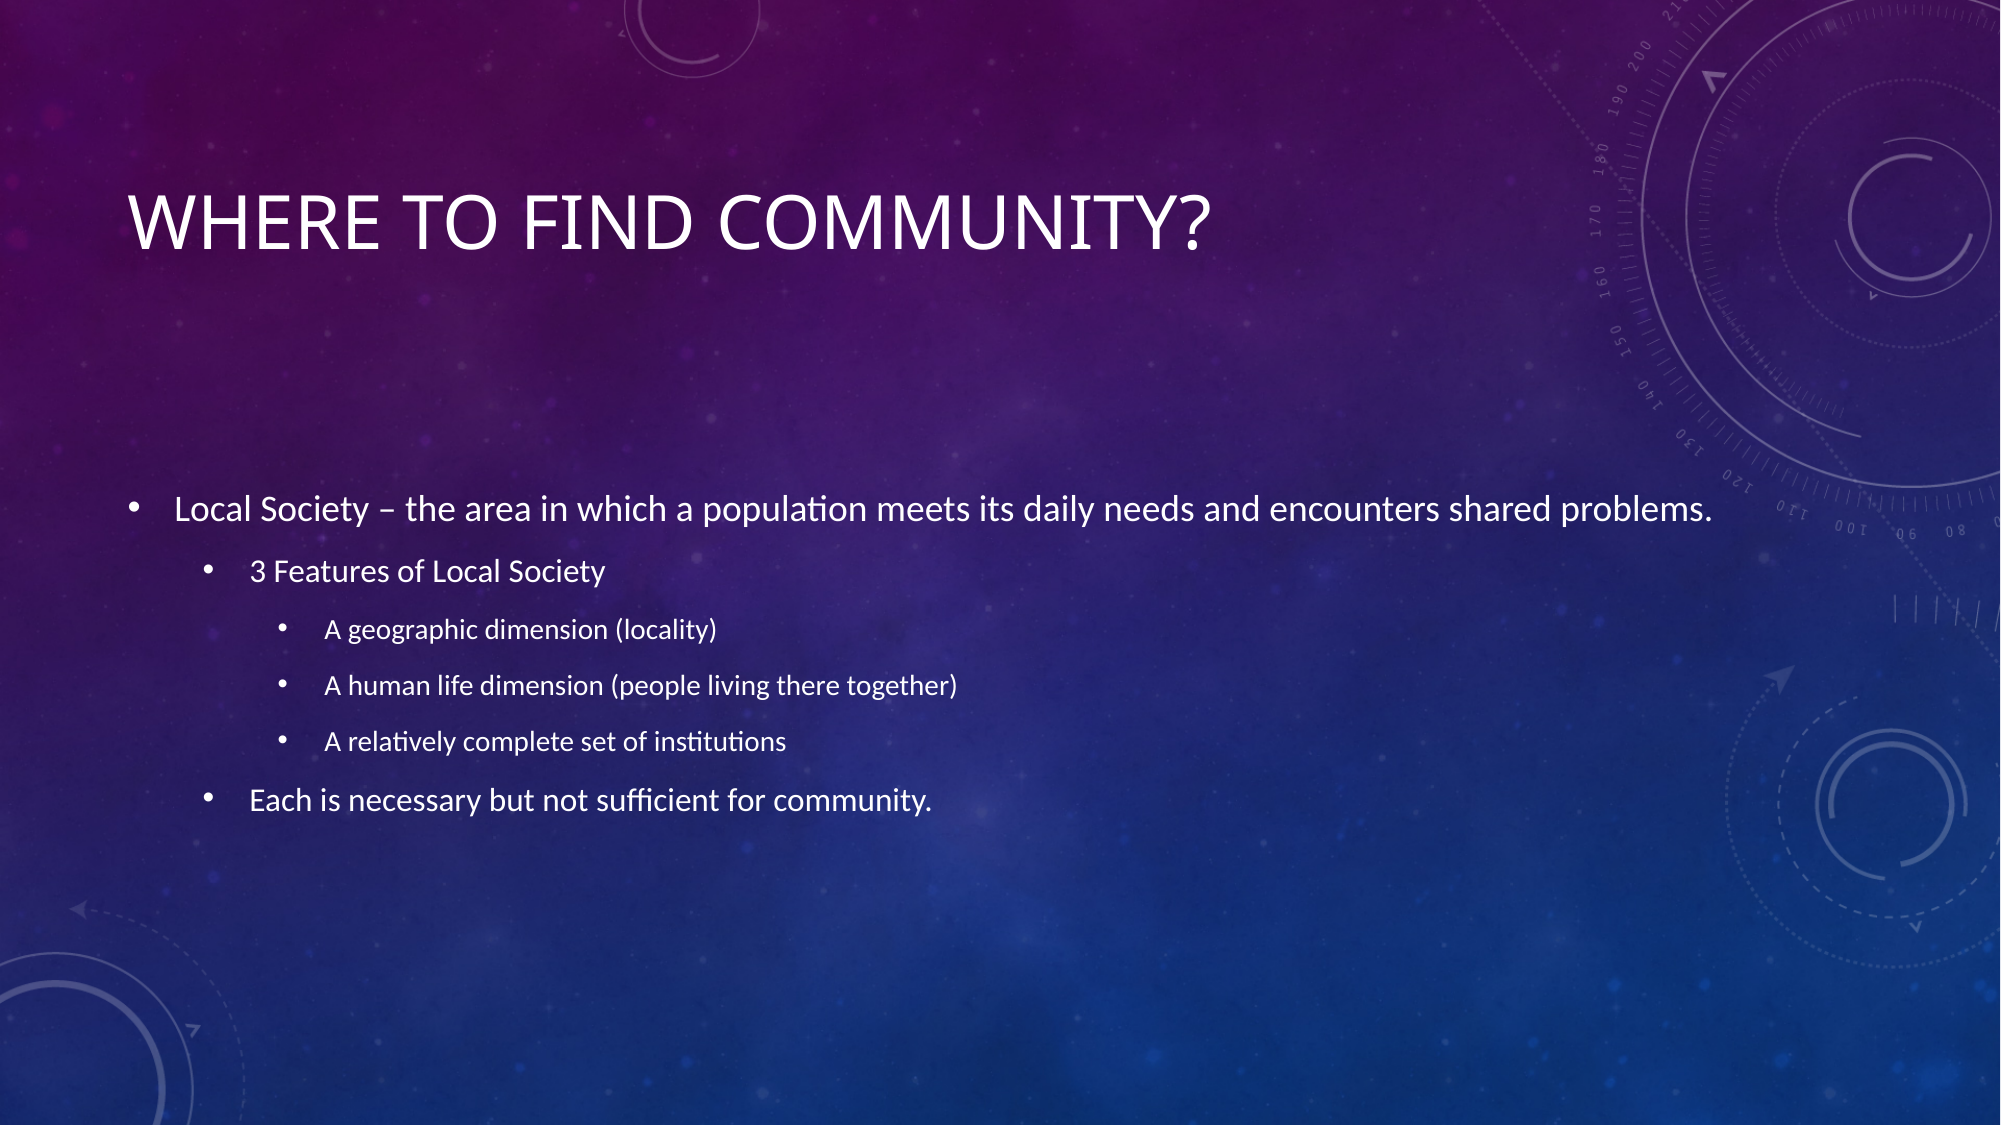

# Where to find community?
Local Society – the area in which a population meets its daily needs and encounters shared problems.
3 Features of Local Society
A geographic dimension (locality)
A human life dimension (people living there together)
A relatively complete set of institutions
Each is necessary but not sufficient for community.